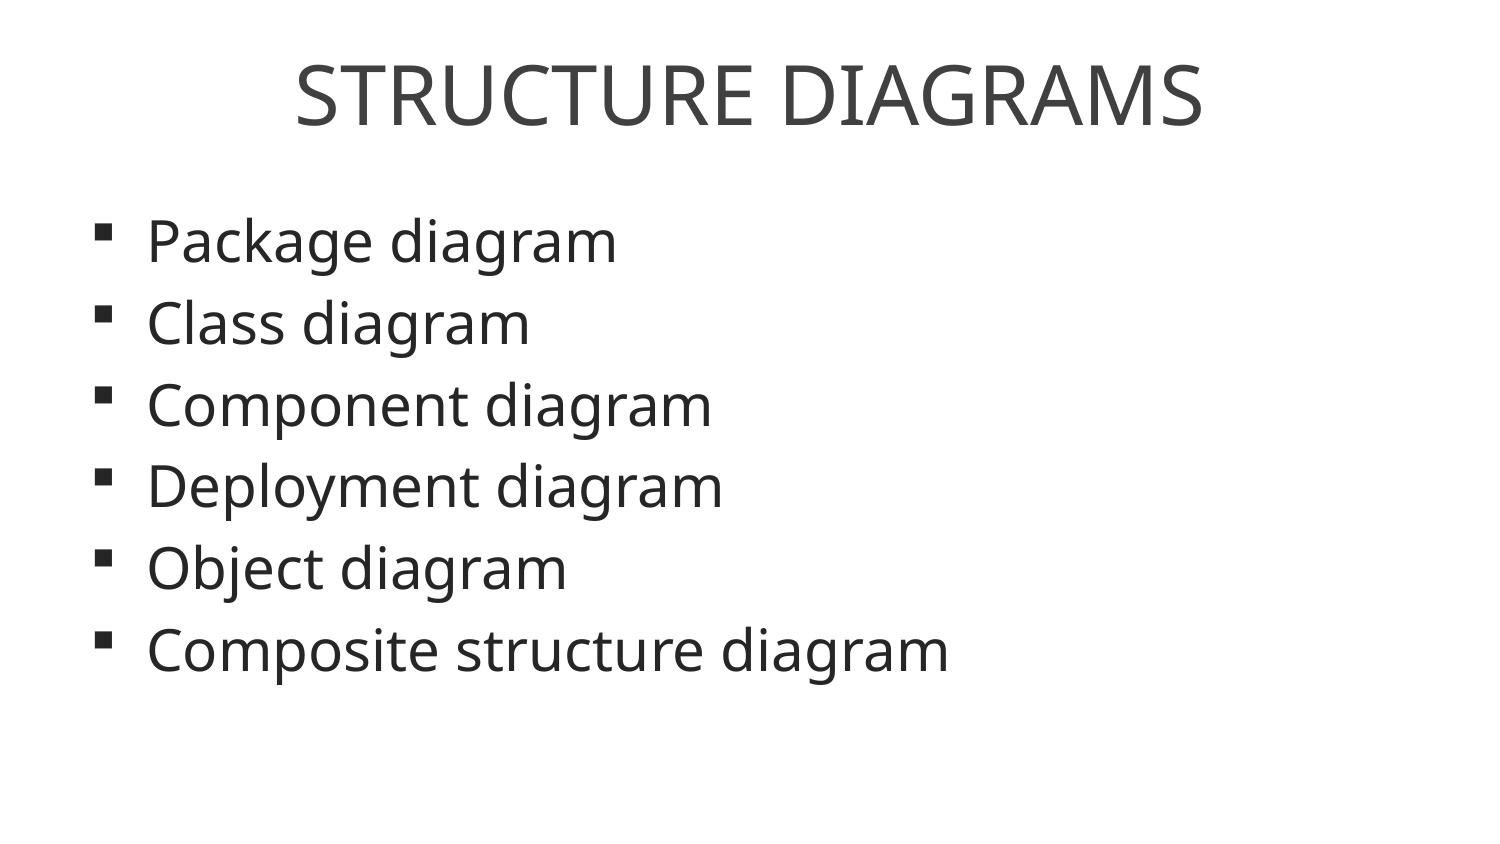

# Structure diagrams
Package diagram
Class diagram
Component diagram
Deployment diagram
Object diagram
Composite structure diagram